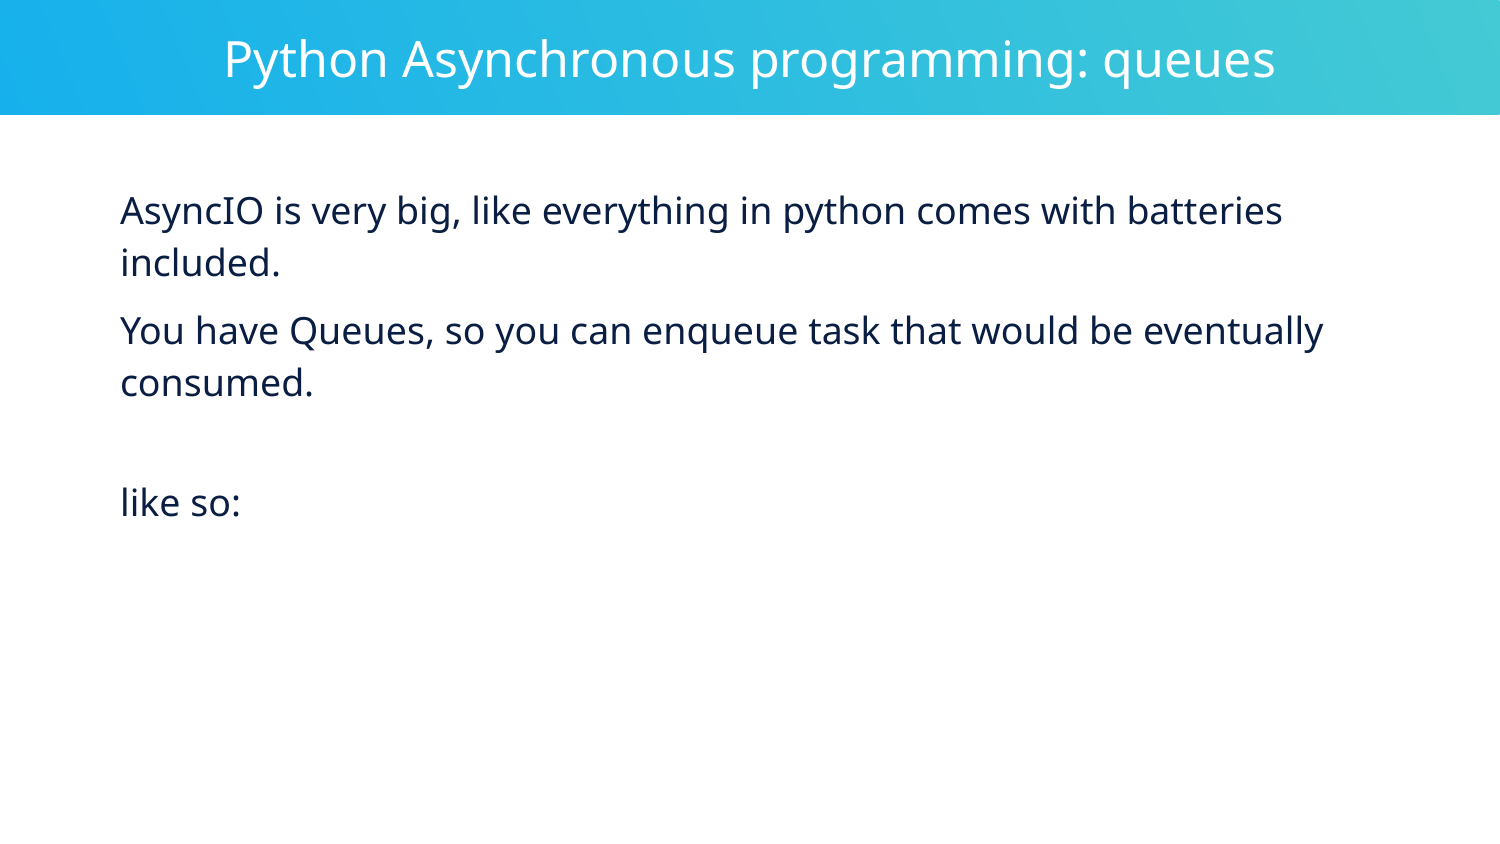

Python Asynchronous programming: queues
AsyncIO is very big, like everything in python comes with batteries included.
You have Queues, so you can enqueue task that would be eventually consumed.
like so: